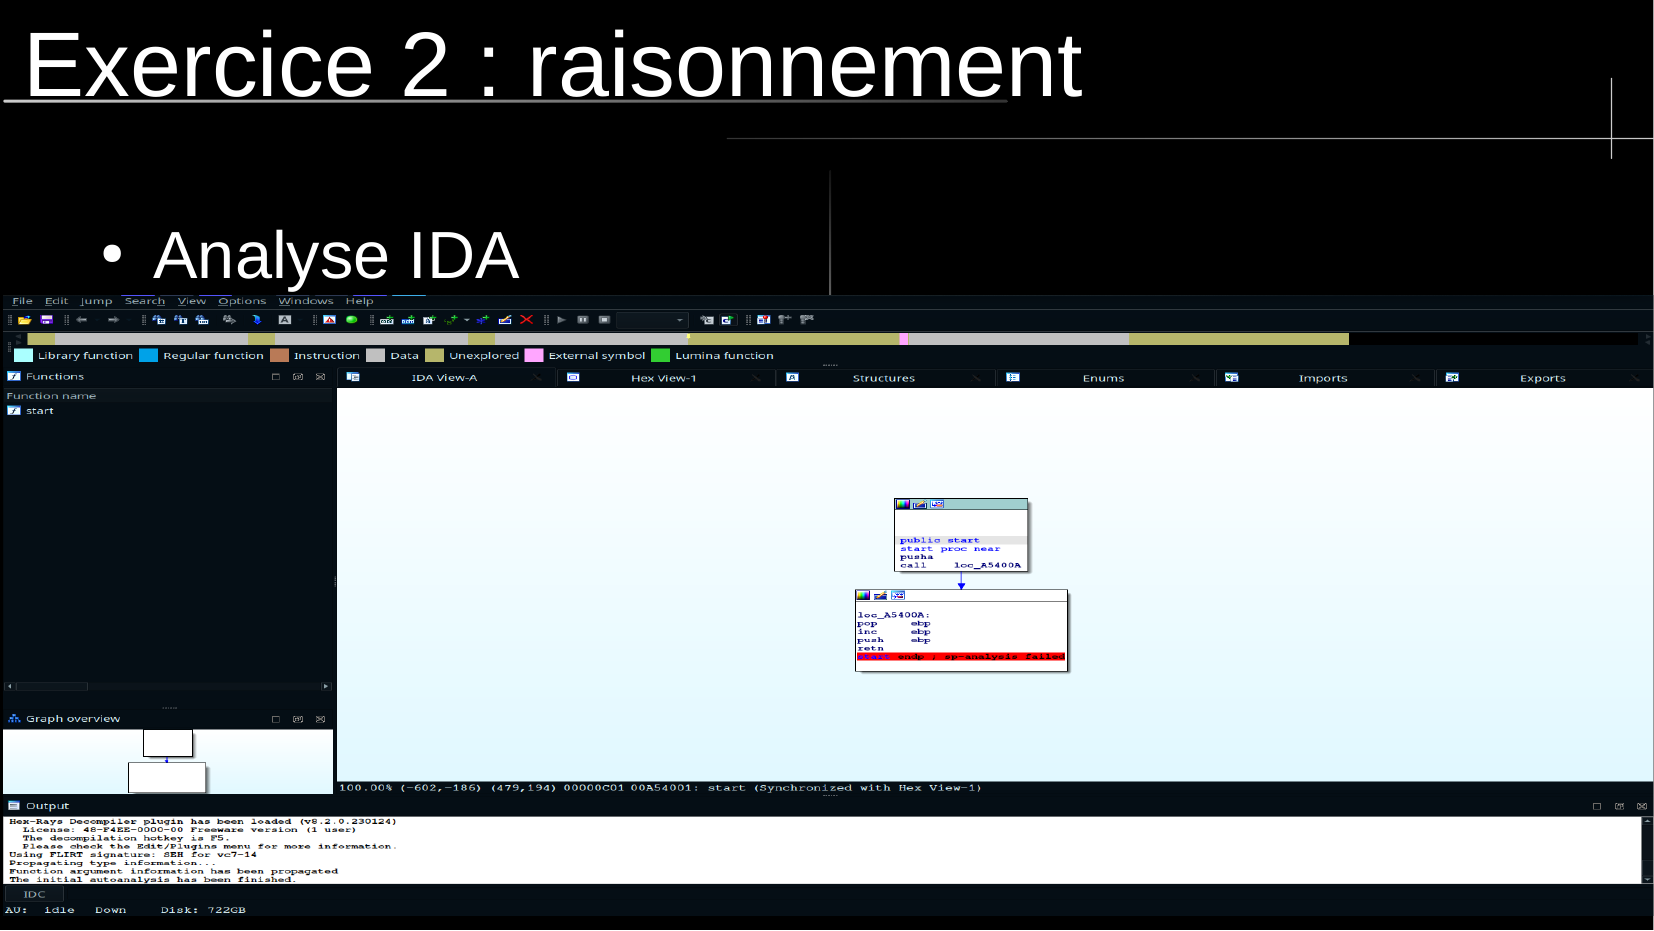

# Exercice 2 : raisonnement
Analyse IDA
11